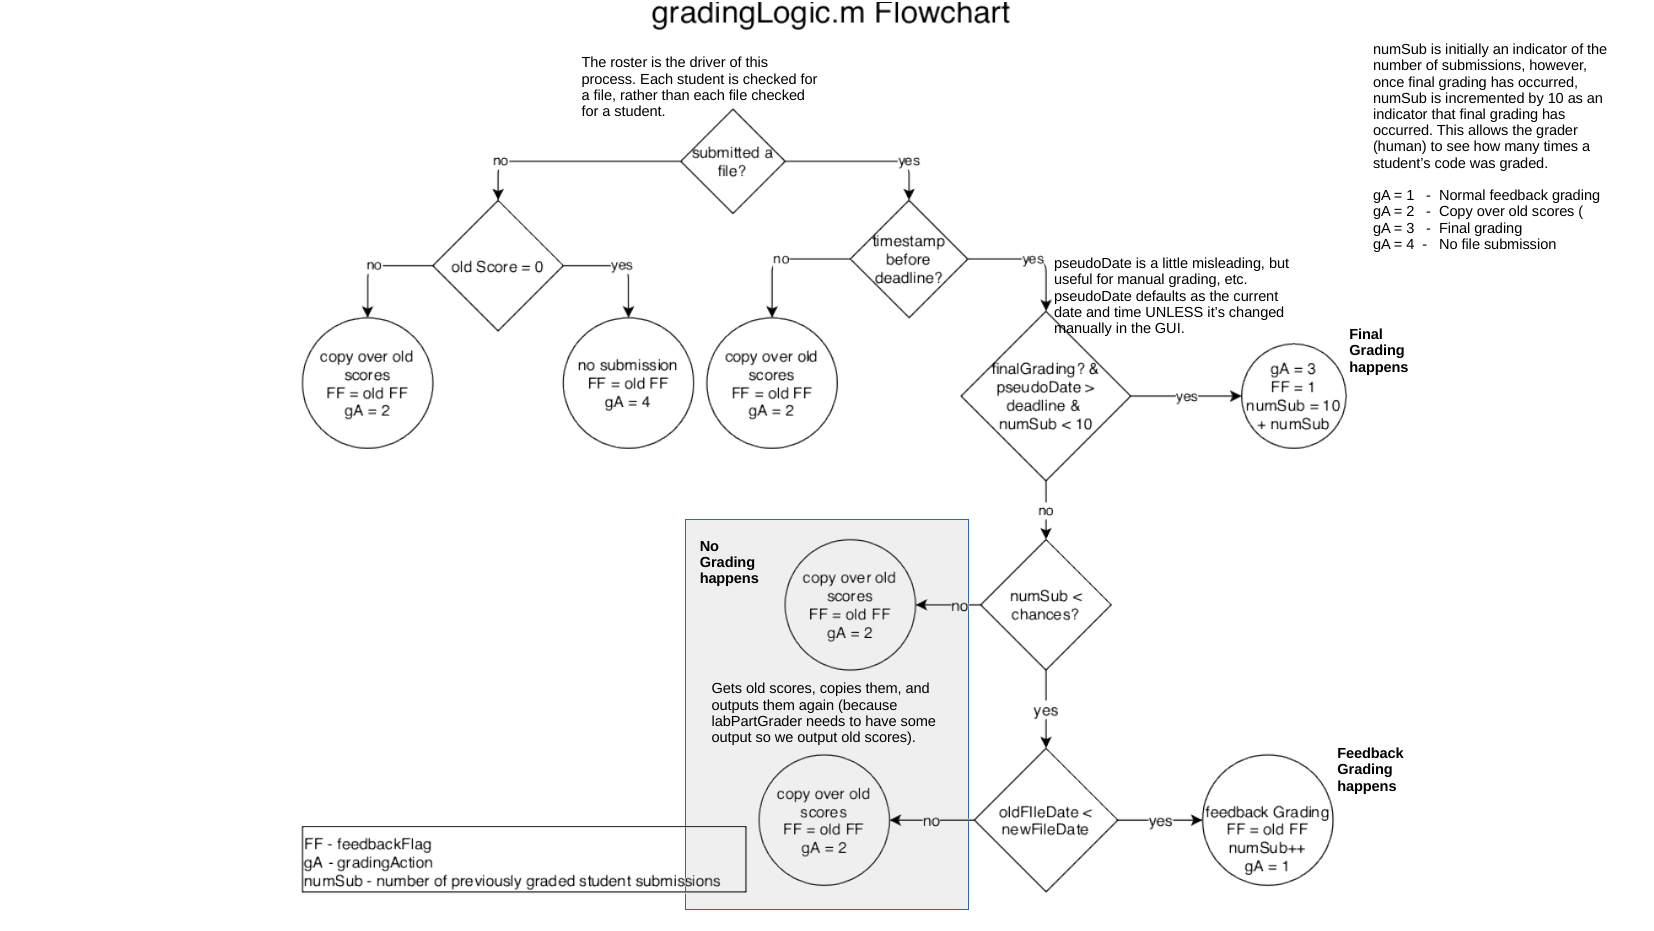

numSub is initially an indicator of the number of submissions, however, once final grading has occurred, numSub is incremented by 10 as an indicator that final grading has occurred. This allows the grader (human) to see how many times a student’s code was graded.
gA = 1 - Normal feedback grading
gA = 2 - Copy over old scores (
gA = 3 - Final grading
gA = 4 - No file submission
The roster is the driver of this process. Each student is checked for a file, rather than each file checked for a student.
pseudoDate is a little misleading, but useful for manual grading, etc. pseudoDate defaults as the current date and time UNLESS it’s changed manually in the GUI.
Final Grading happens
No Grading happens
Gets old scores, copies them, and outputs them again (because labPartGrader needs to have some output so we output old scores).
Feedback Grading happens